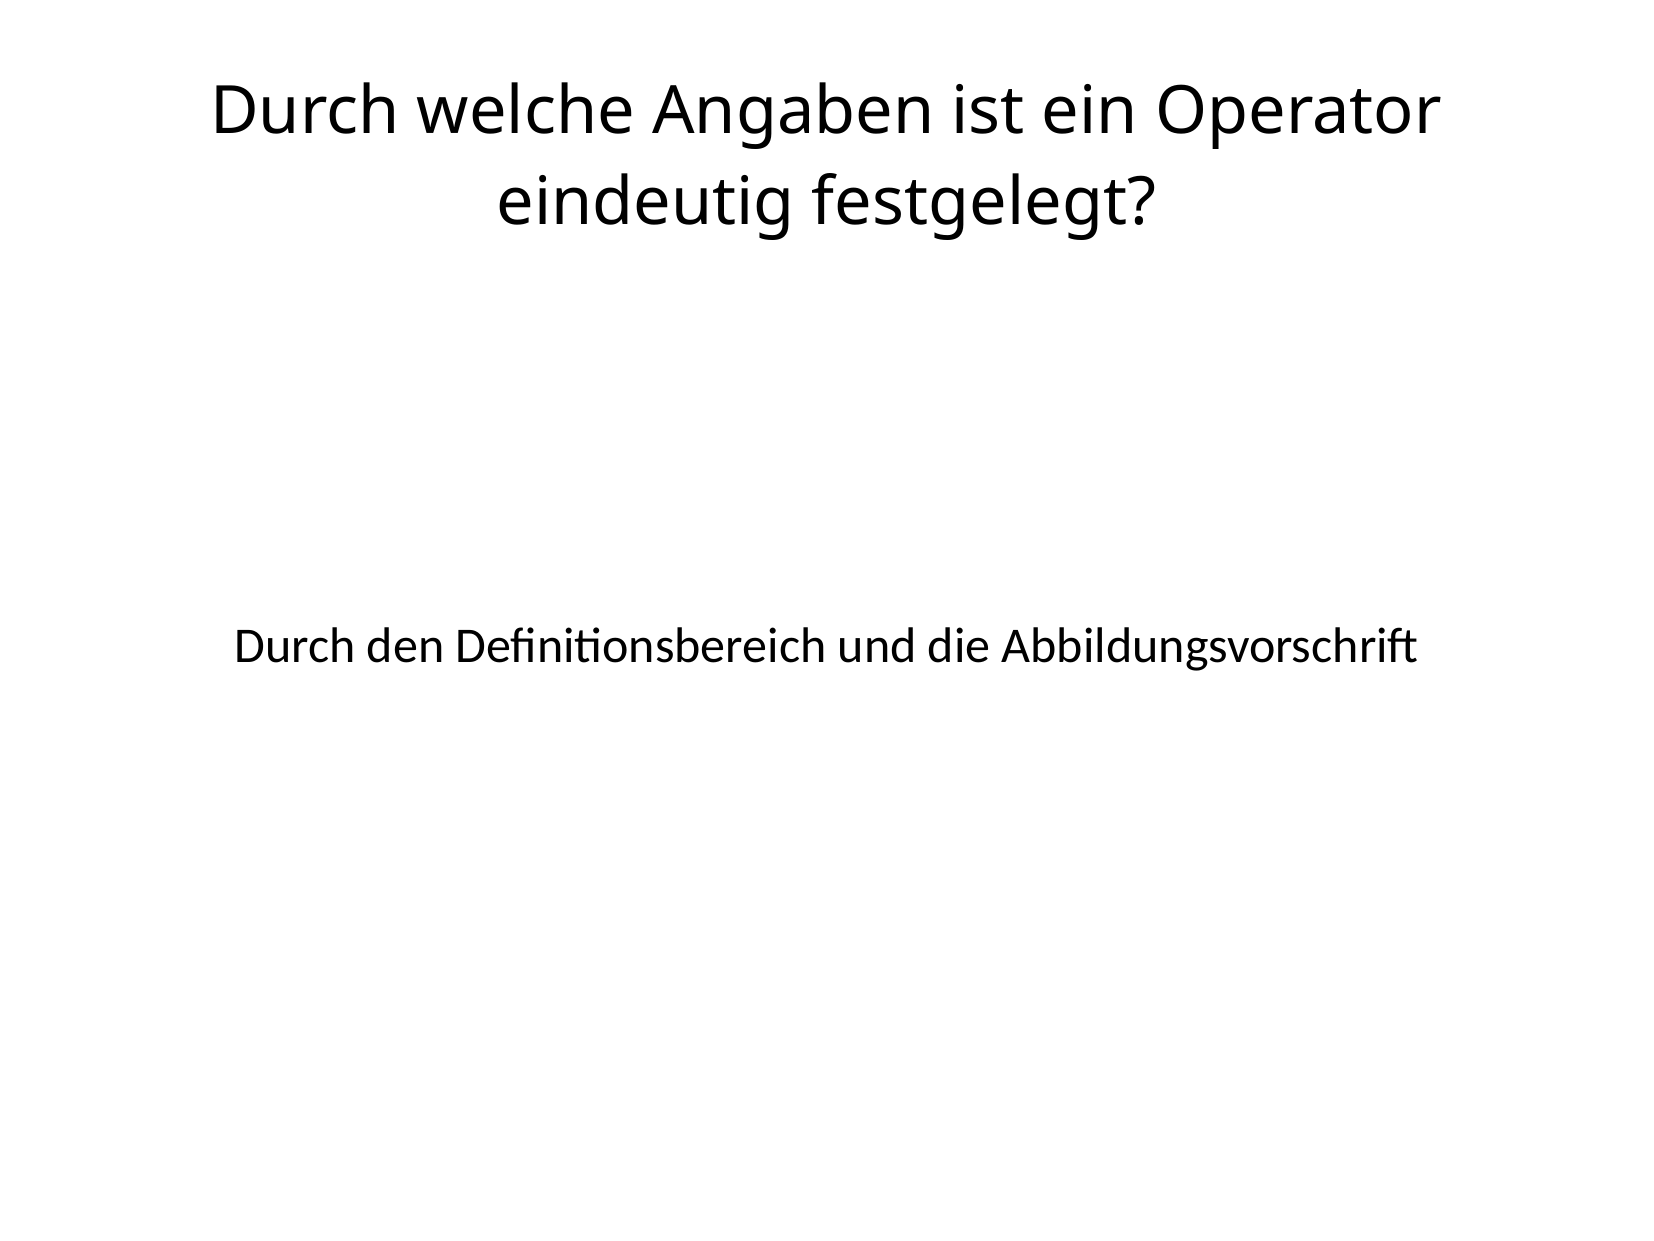

# Durch welche Angaben ist ein Operator eindeutig festgelegt?
Durch den Definitionsbereich und die Abbildungsvorschrift